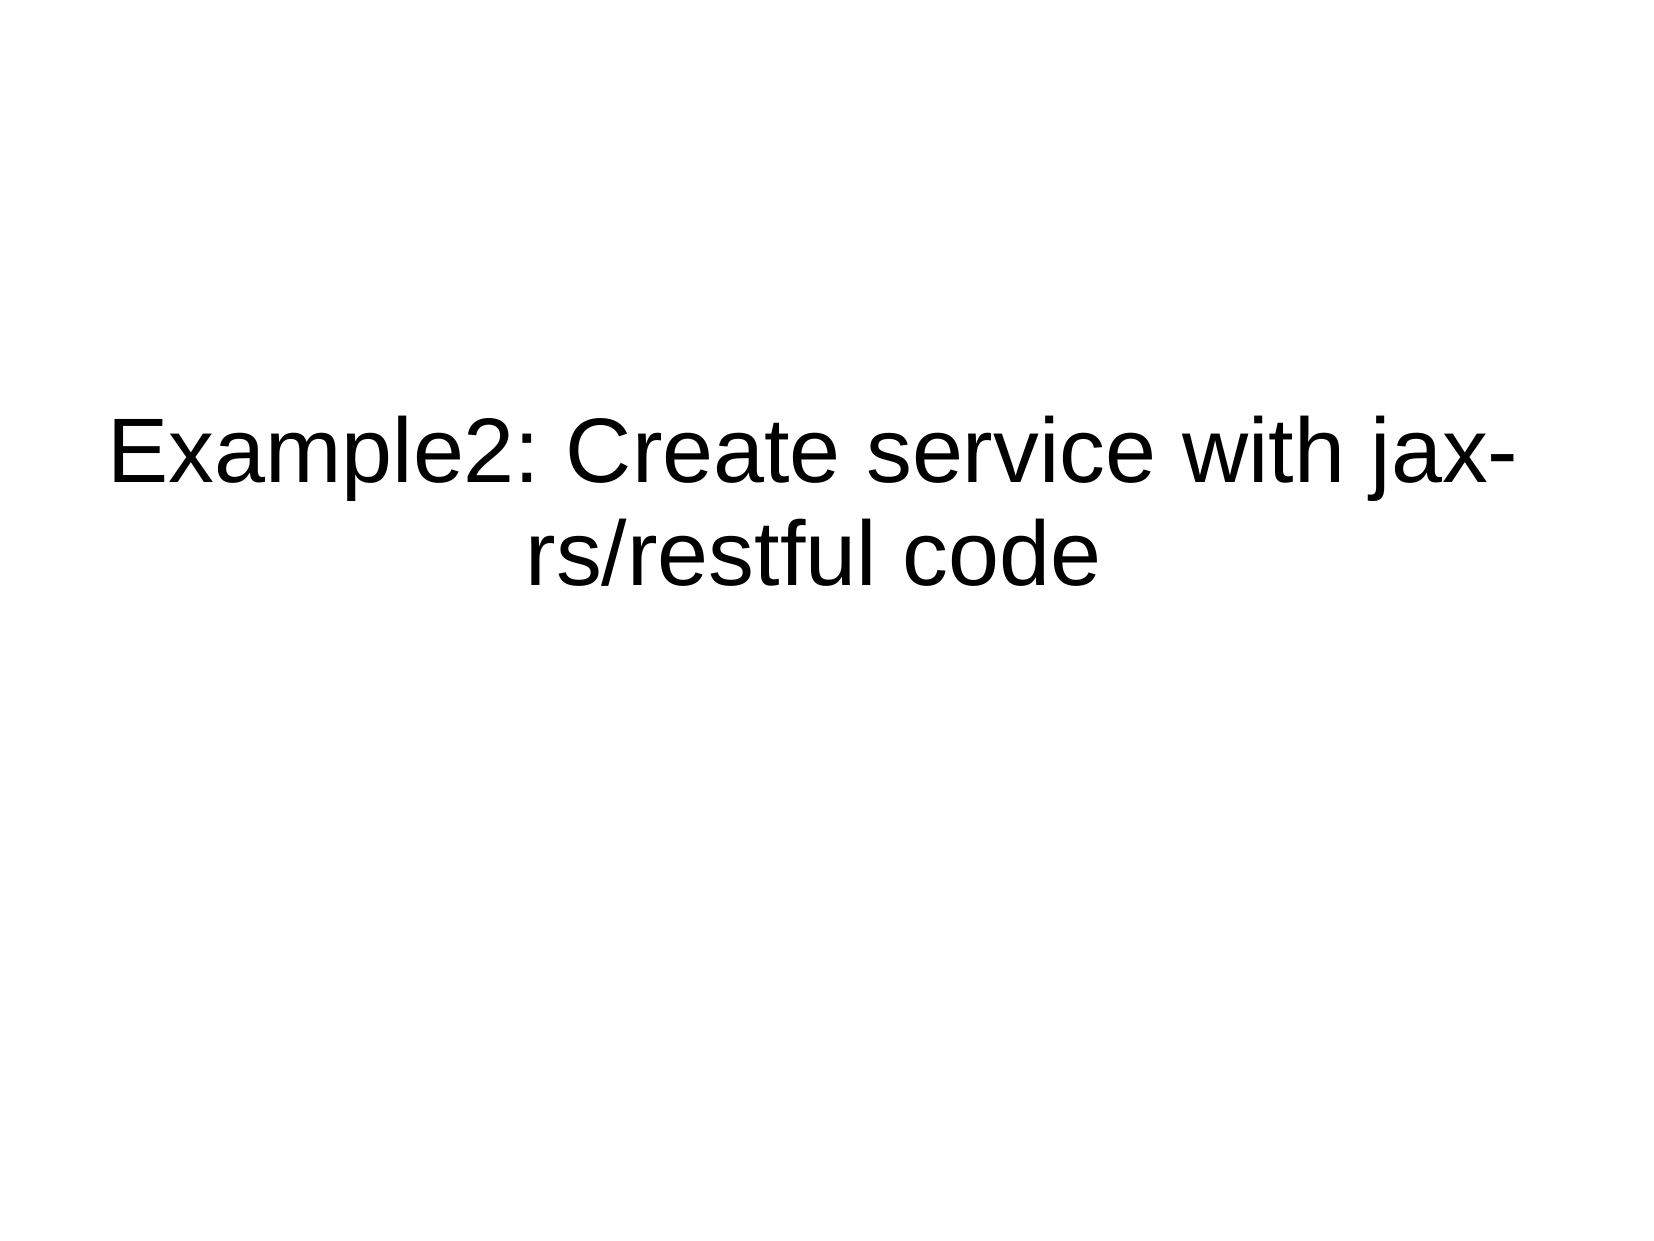

# Example2: Create service with jax-rs/restful code